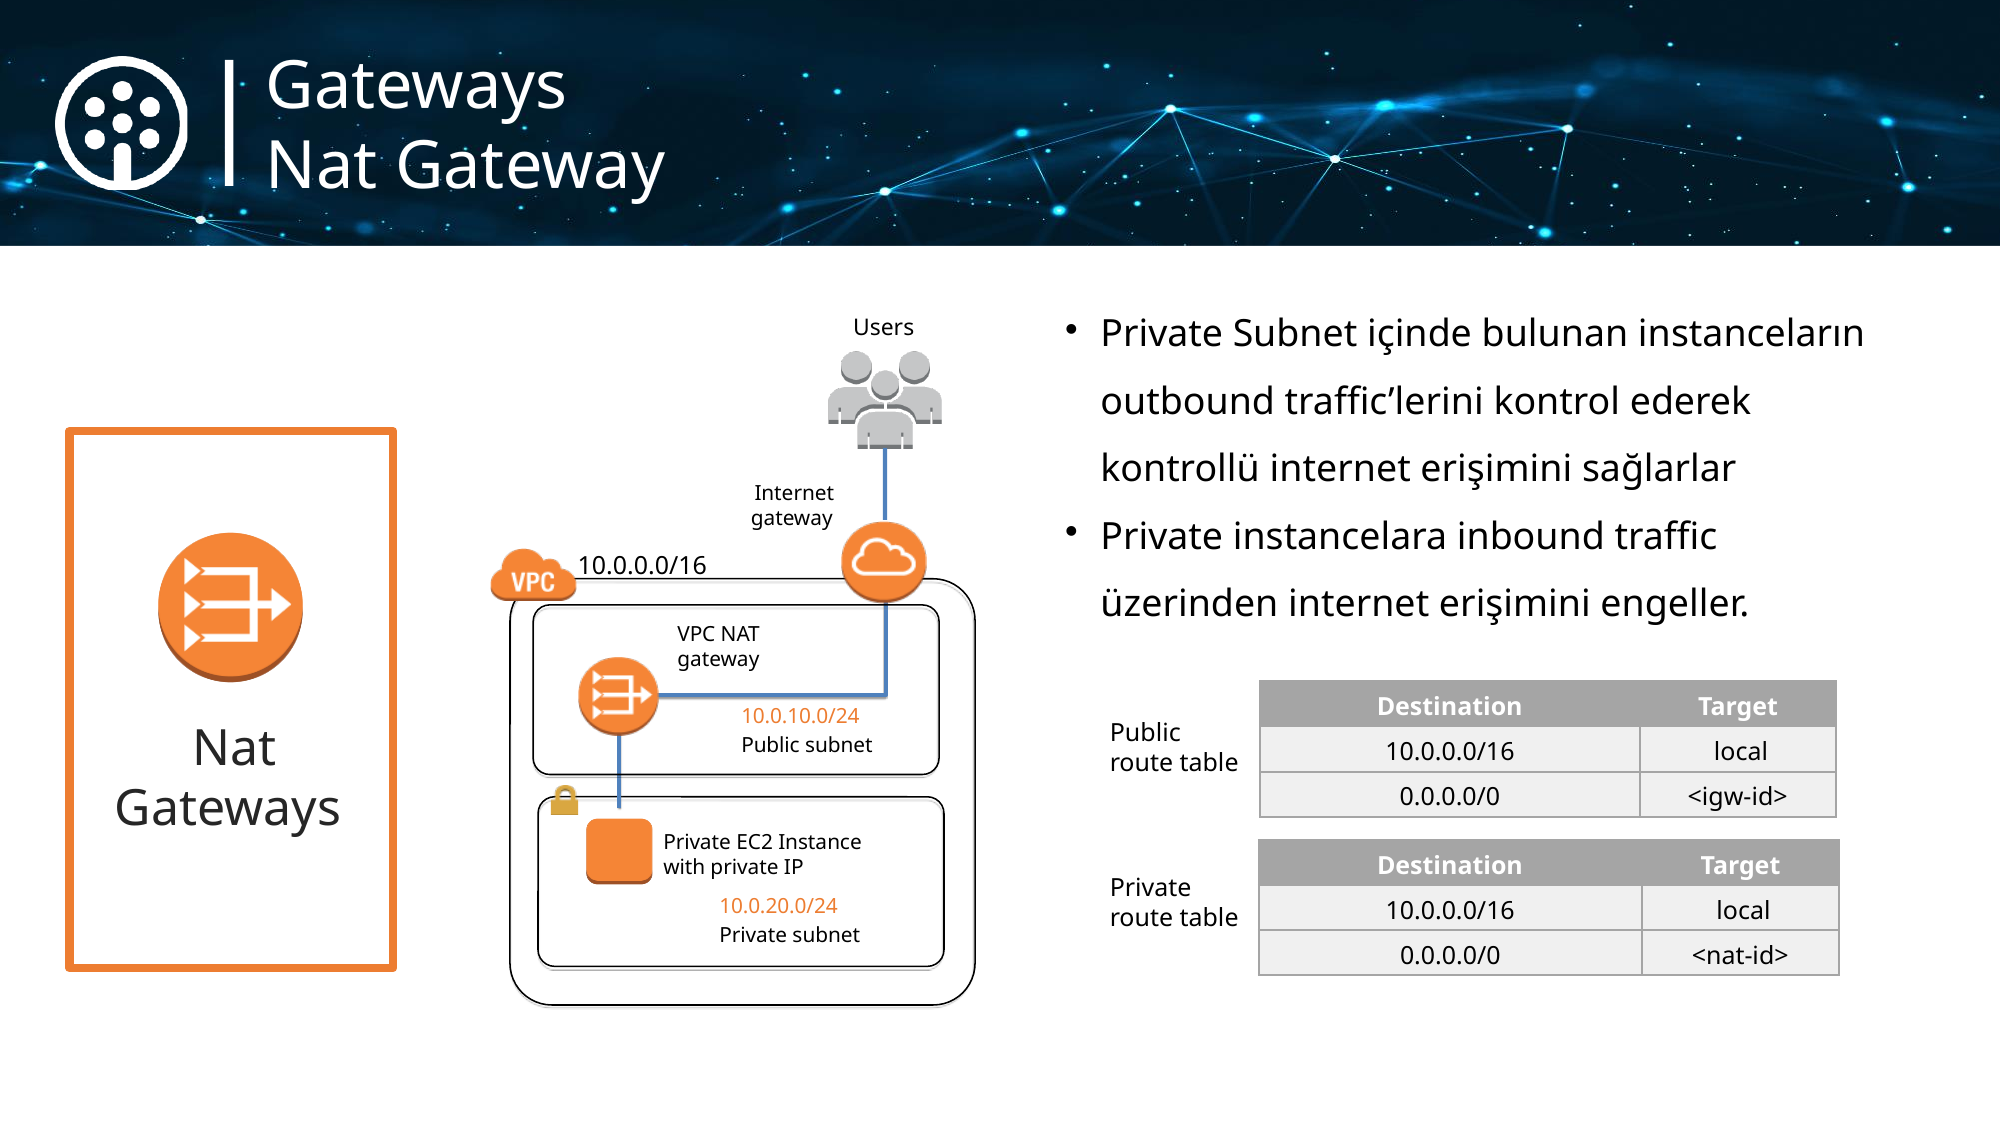

Gateways
Nat Gateway
Private Subnet içinde bulunan instanceların outbound traffic’lerini kontrol ederek kontrollü internet erişimini sağlarlar
Private instancelara inbound traffic üzerinden internet erişimini engeller.
 Users
 Internet
gateway
10.0.0.0/16
VPC NAT
gateway
| Destination | Target |
| --- | --- |
| 10.0.0.0/16 | local |
| 0.0.0.0/0 | <igw-id> |
10.0.10.0/24
Public subnet
Public
route table
 Nat
Gateways
Private EC2 Instance with private IP
| Destination | Target |
| --- | --- |
| 10.0.0.0/16 | local |
| 0.0.0.0/0 | <nat-id> |
Private
route table
10.0.20.0/24
Private subnet